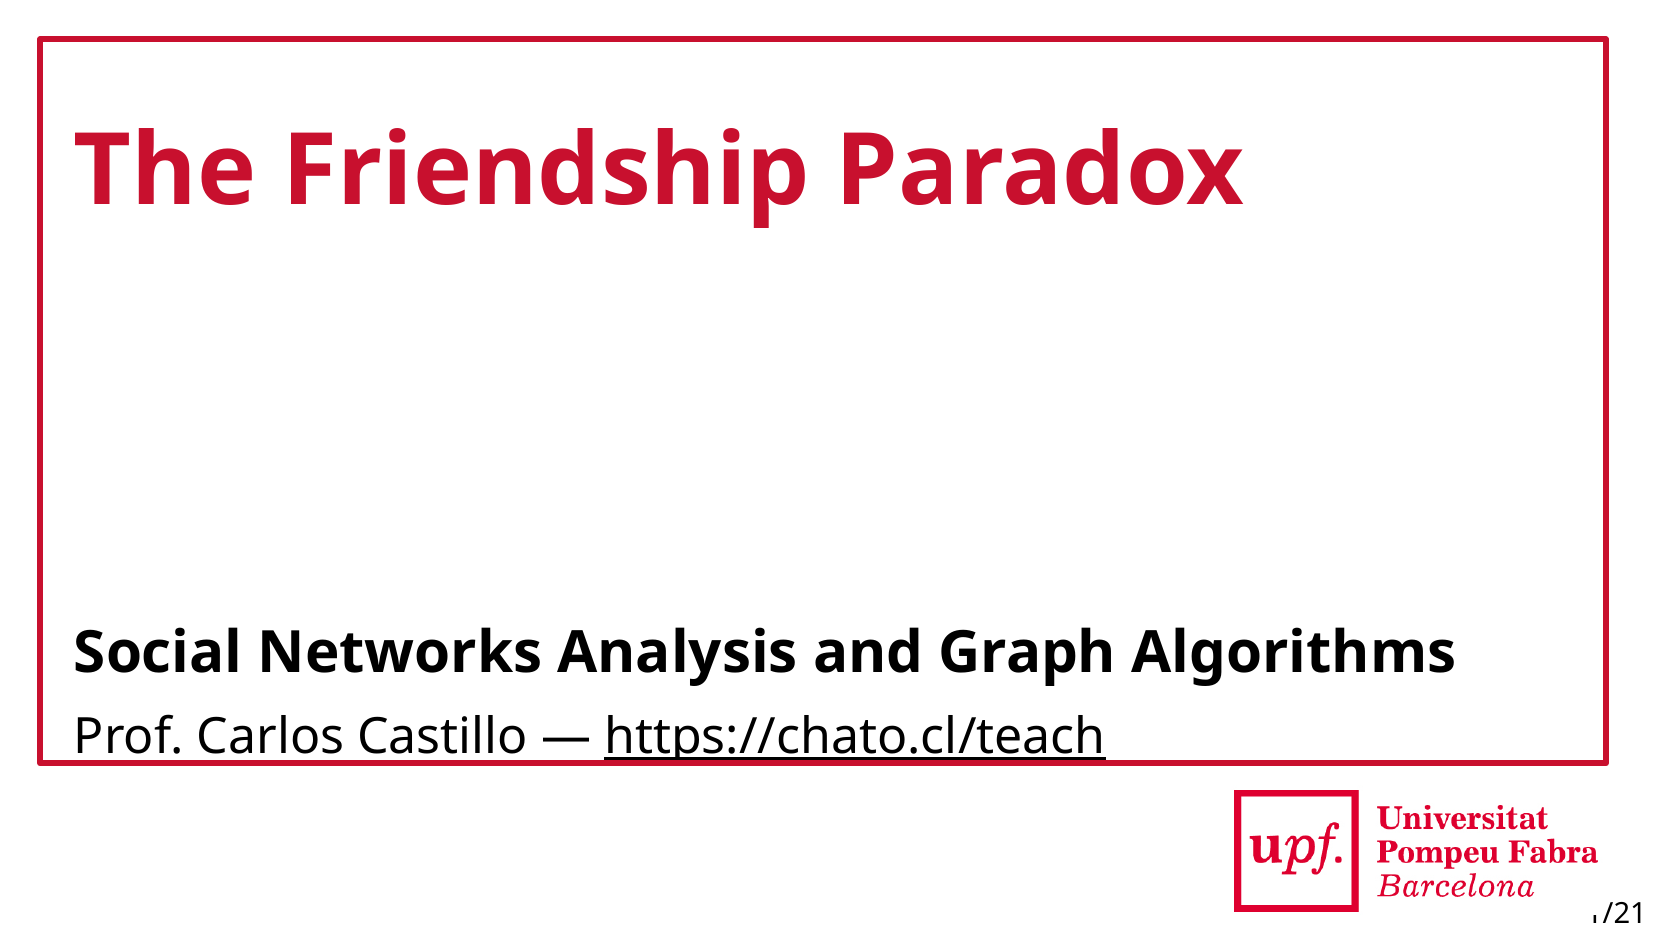

The Friendship Paradox
Social Networks Analysis and Graph Algorithms
Prof. Carlos Castillo — https://chato.cl/teach
1